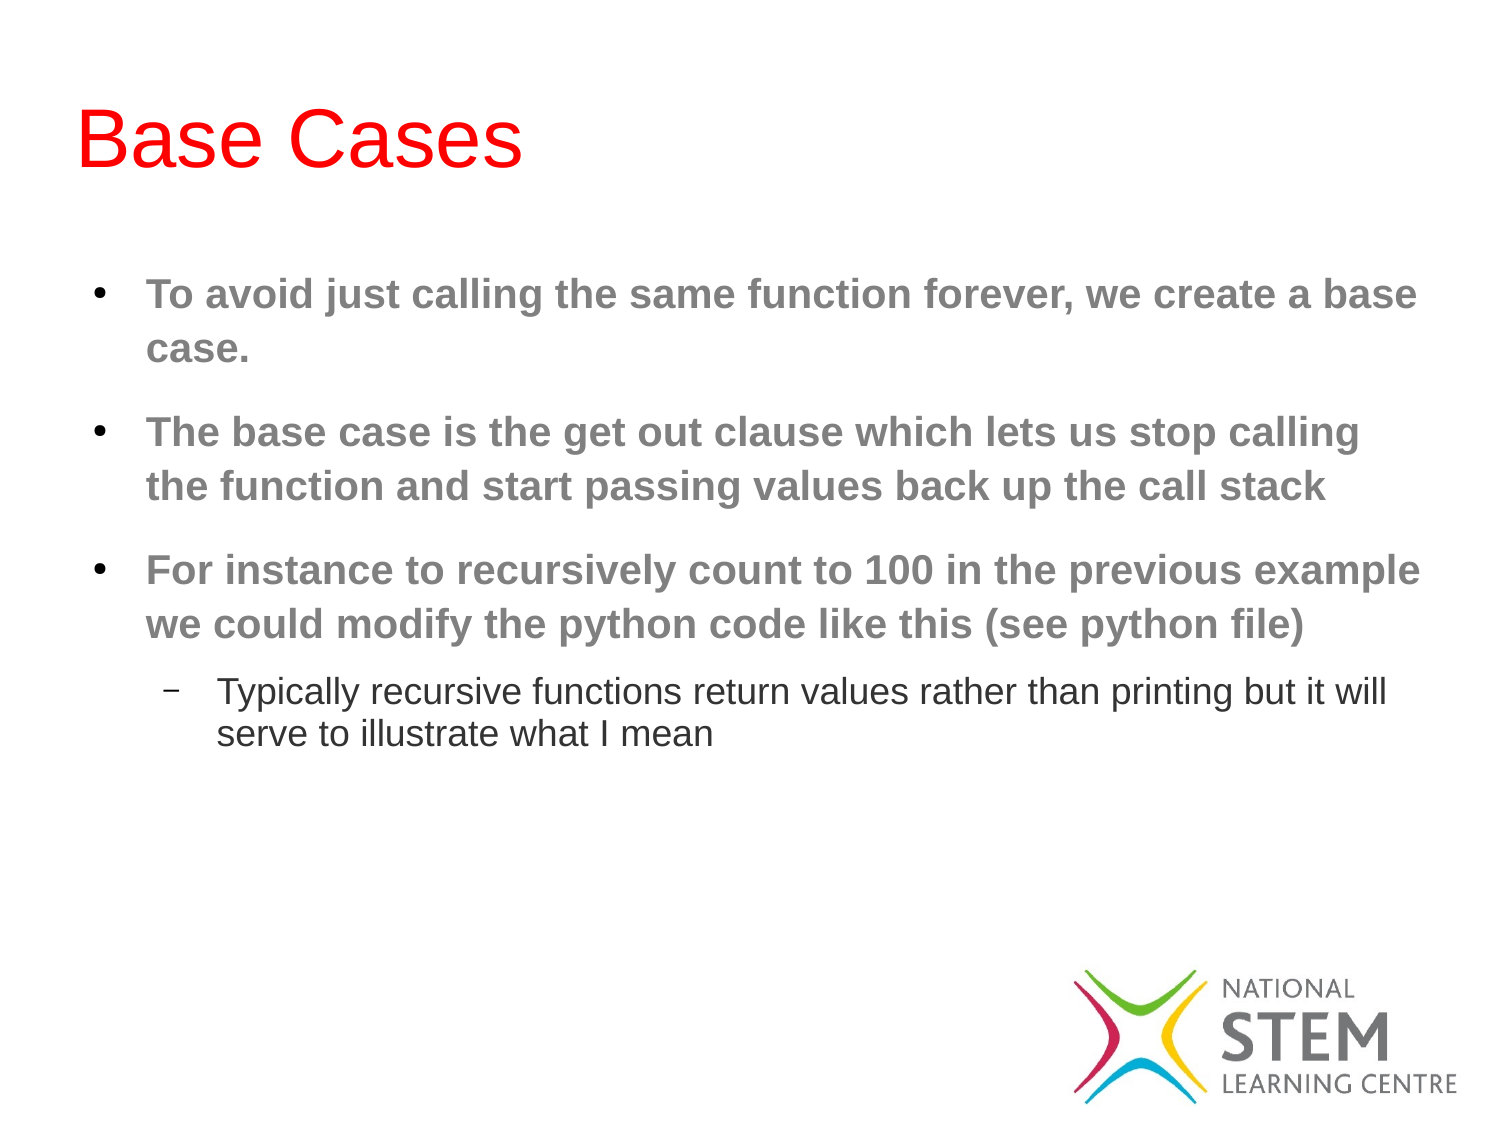

# Base Cases
To avoid just calling the same function forever, we create a base case.
The base case is the get out clause which lets us stop calling the function and start passing values back up the call stack
For instance to recursively count to 100 in the previous example we could modify the python code like this (see python file)
Typically recursive functions return values rather than printing but it will serve to illustrate what I mean